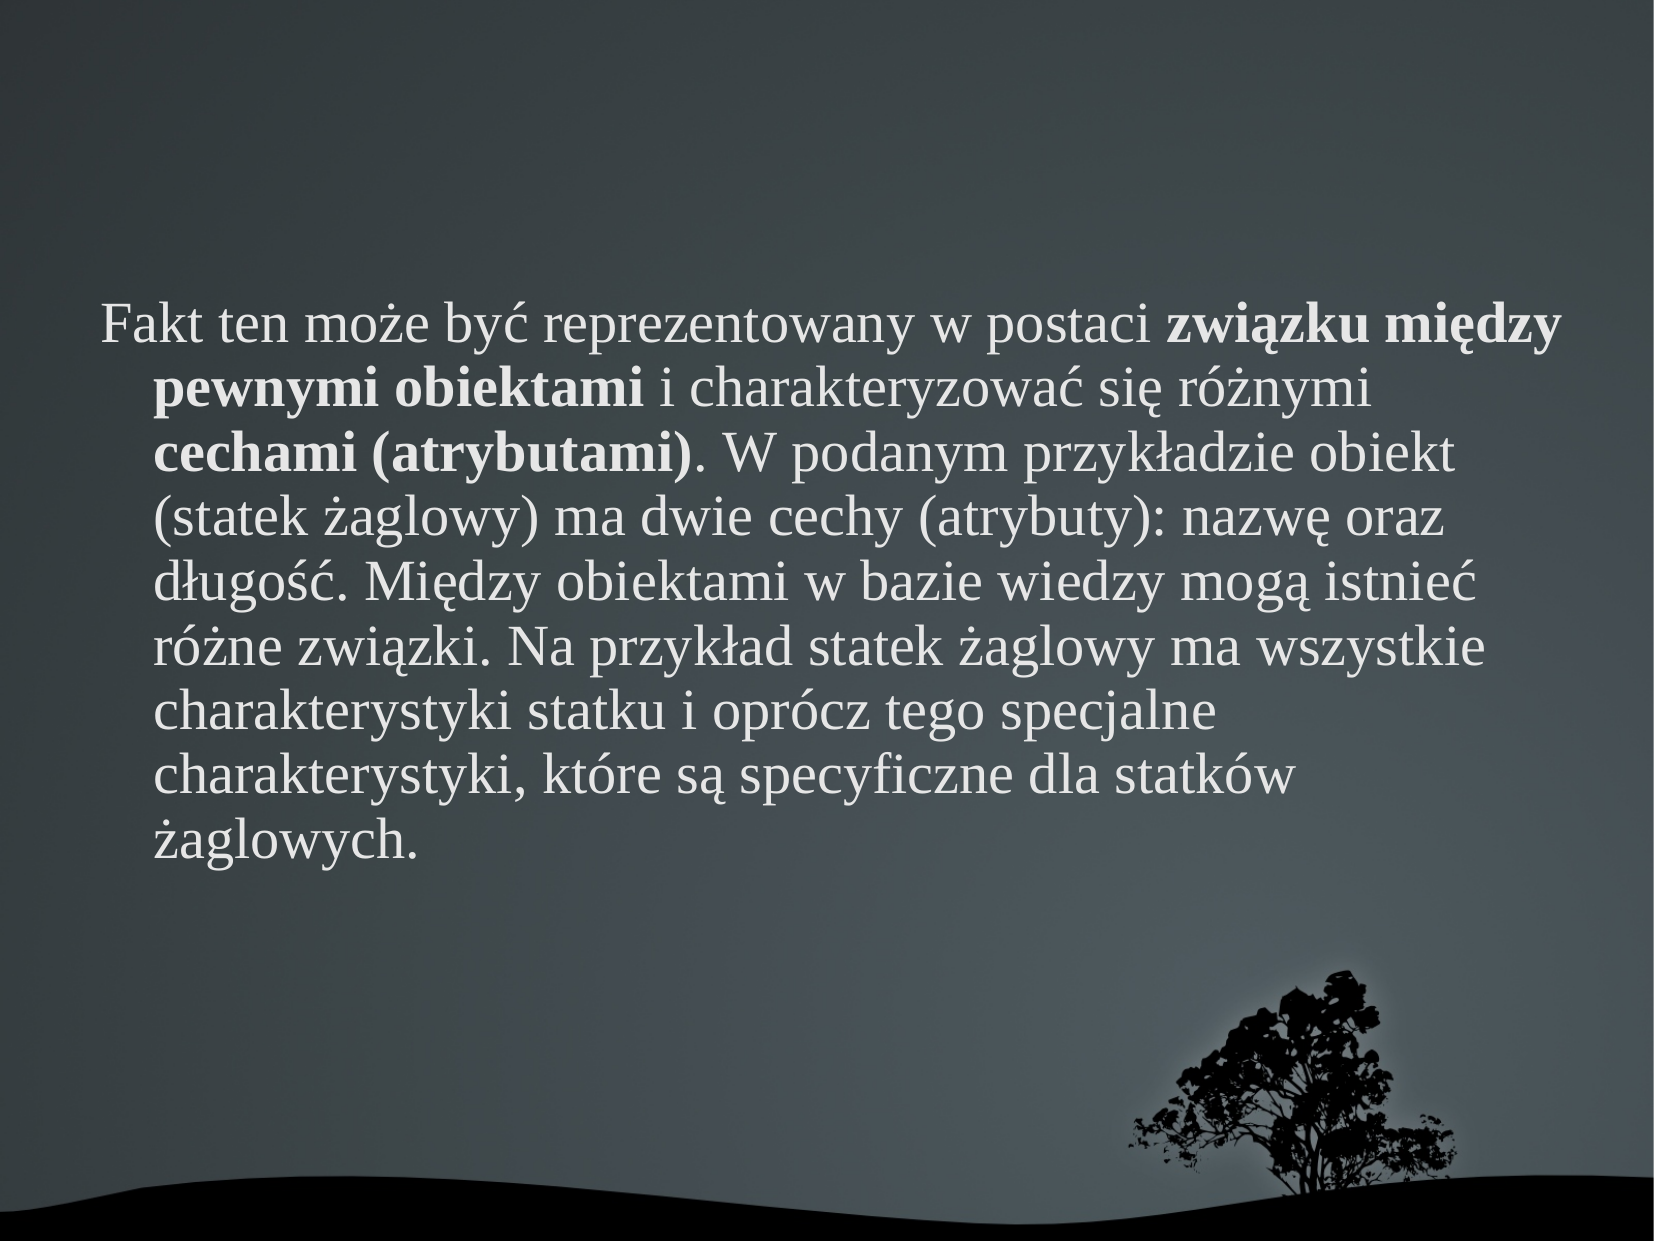

#
Fakt ten może być reprezentowany w postaci związku między pewnymi obiektami i charakteryzować się różnymi cechami (atrybutami). W podanym przykładzie obiekt (statek żaglowy) ma dwie cechy (atrybuty): nazwę oraz długość. Między obiektami w bazie wiedzy mogą istnieć różne związki. Na przykład statek żaglowy ma wszystkie charakterystyki statku i oprócz tego specjalne charakterystyki, które są specyficzne dla statków żaglowych.